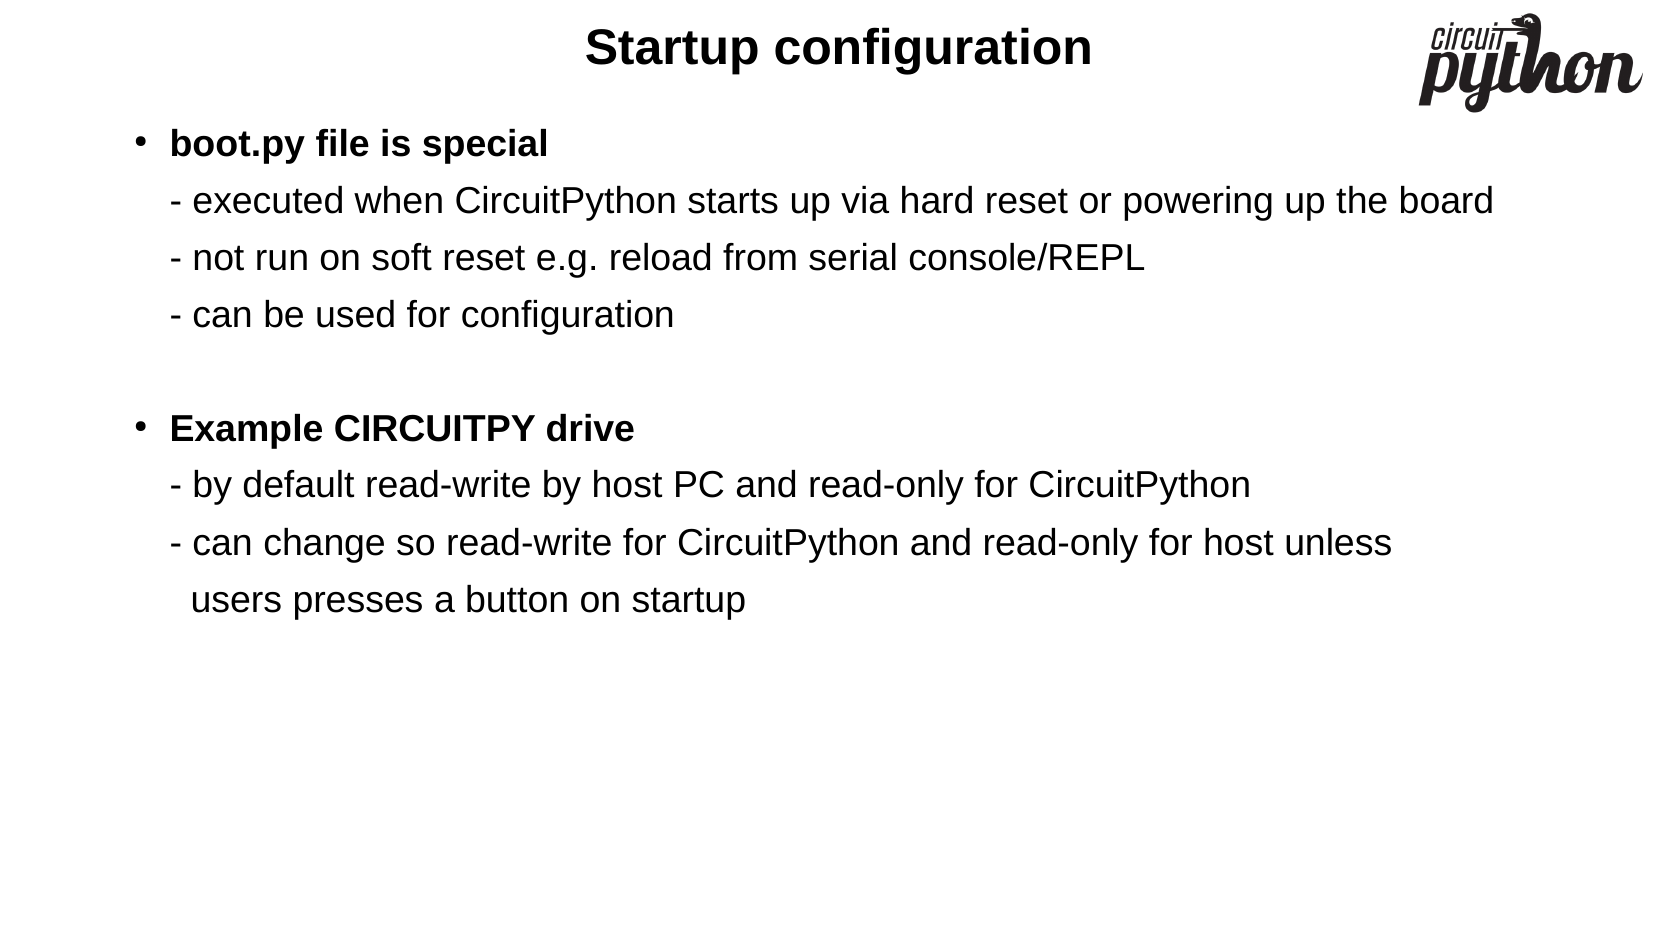

Startup configuration
boot.py file is special
- executed when CircuitPython starts up via hard reset or powering up the board
- not run on soft reset e.g. reload from serial console/REPL
- can be used for configuration
Example CIRCUITPY drive
- by default read-write by host PC and read-only for CircuitPython
- can change so read-write for CircuitPython and read-only for host unless
 users presses a button on startup